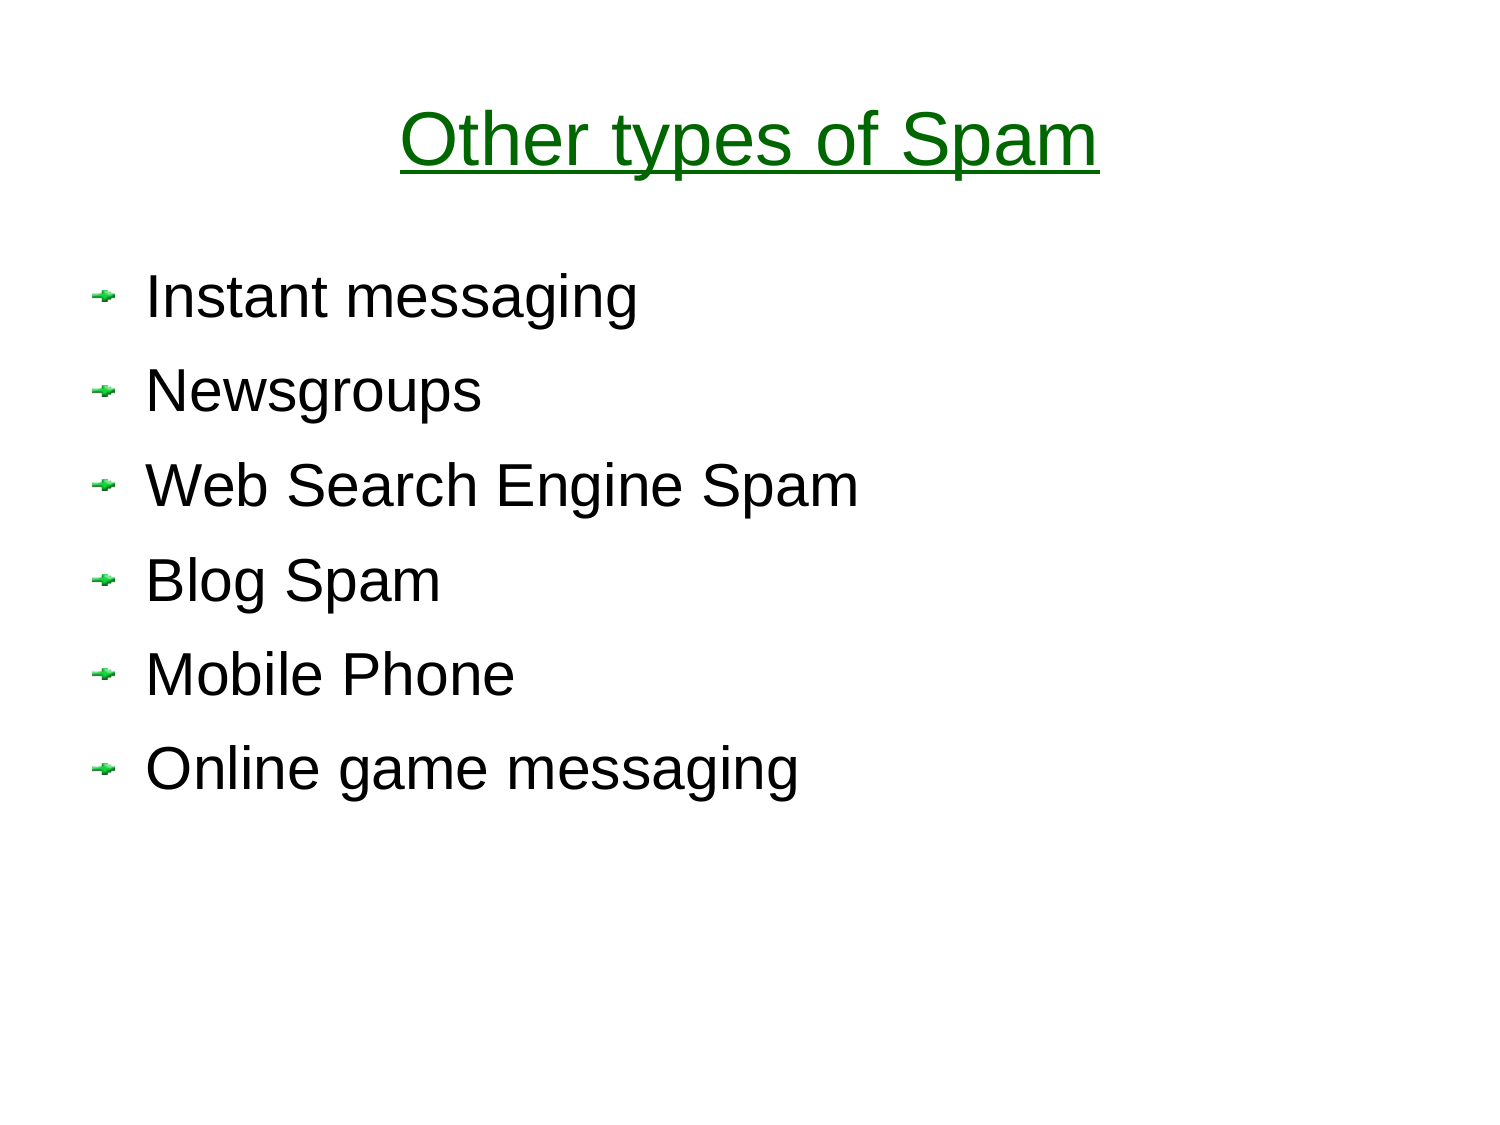

# Other types of Spam
Instant messaging
Newsgroups
Web Search Engine Spam
Blog Spam
Mobile Phone
Online game messaging